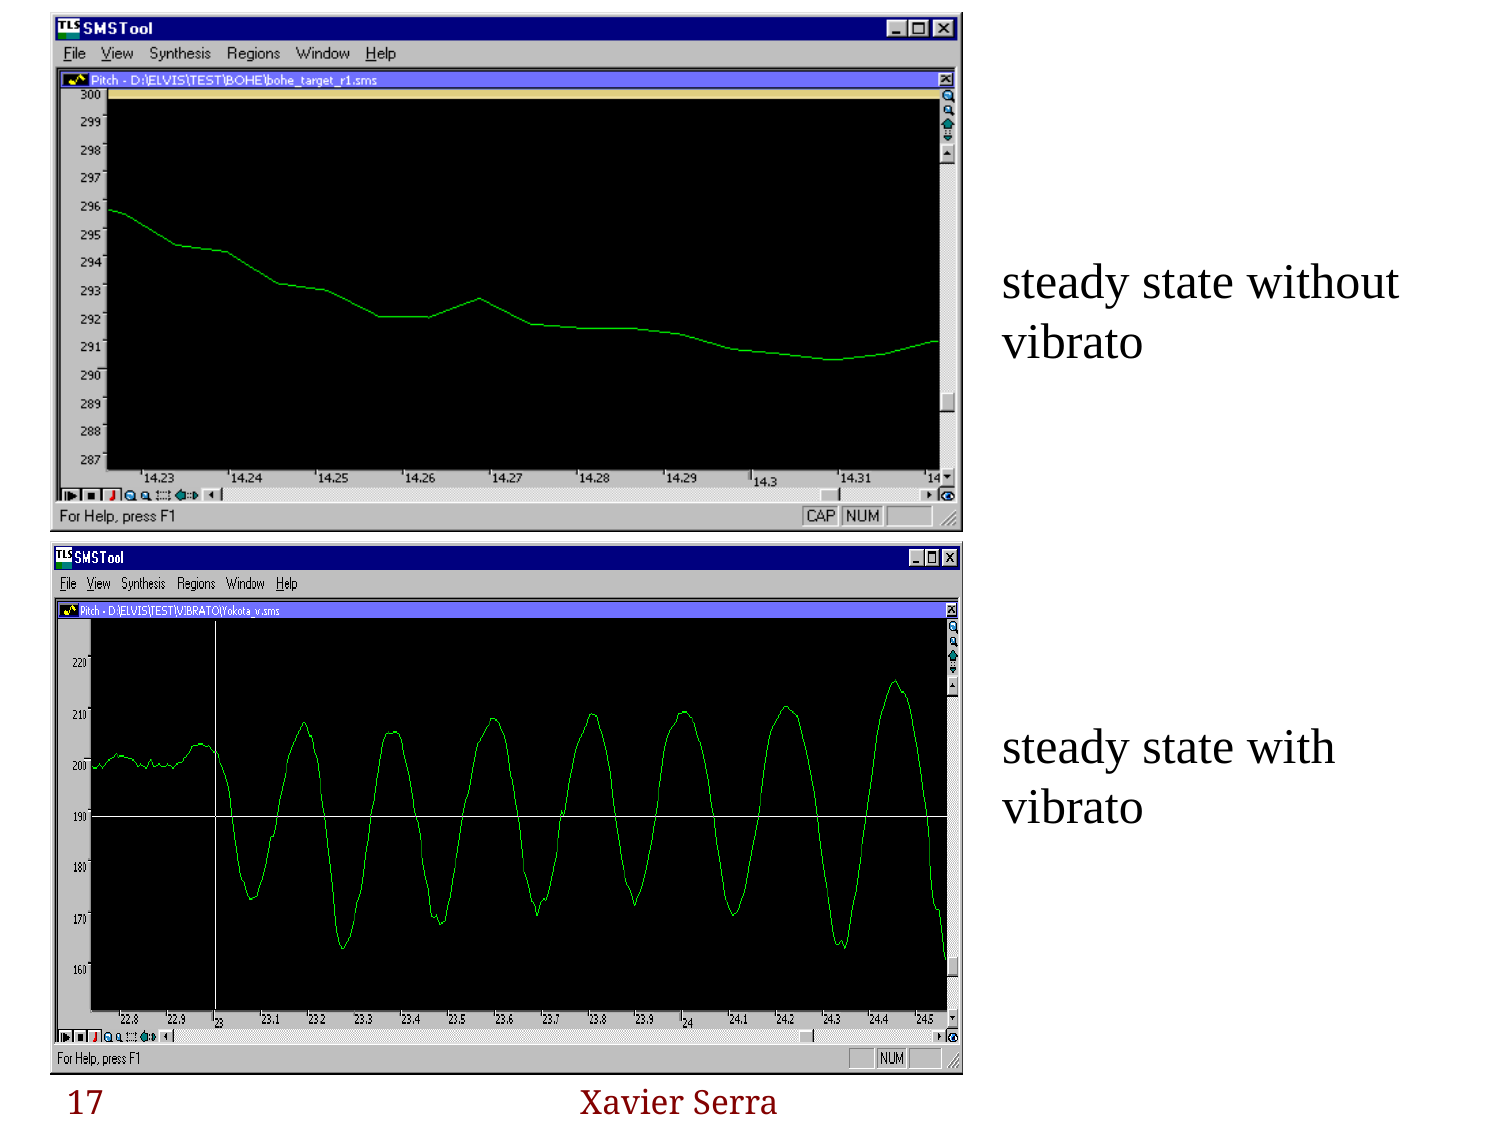

steady state without
vibrato
steady state with
vibrato
X. Serra
Xavier Serra